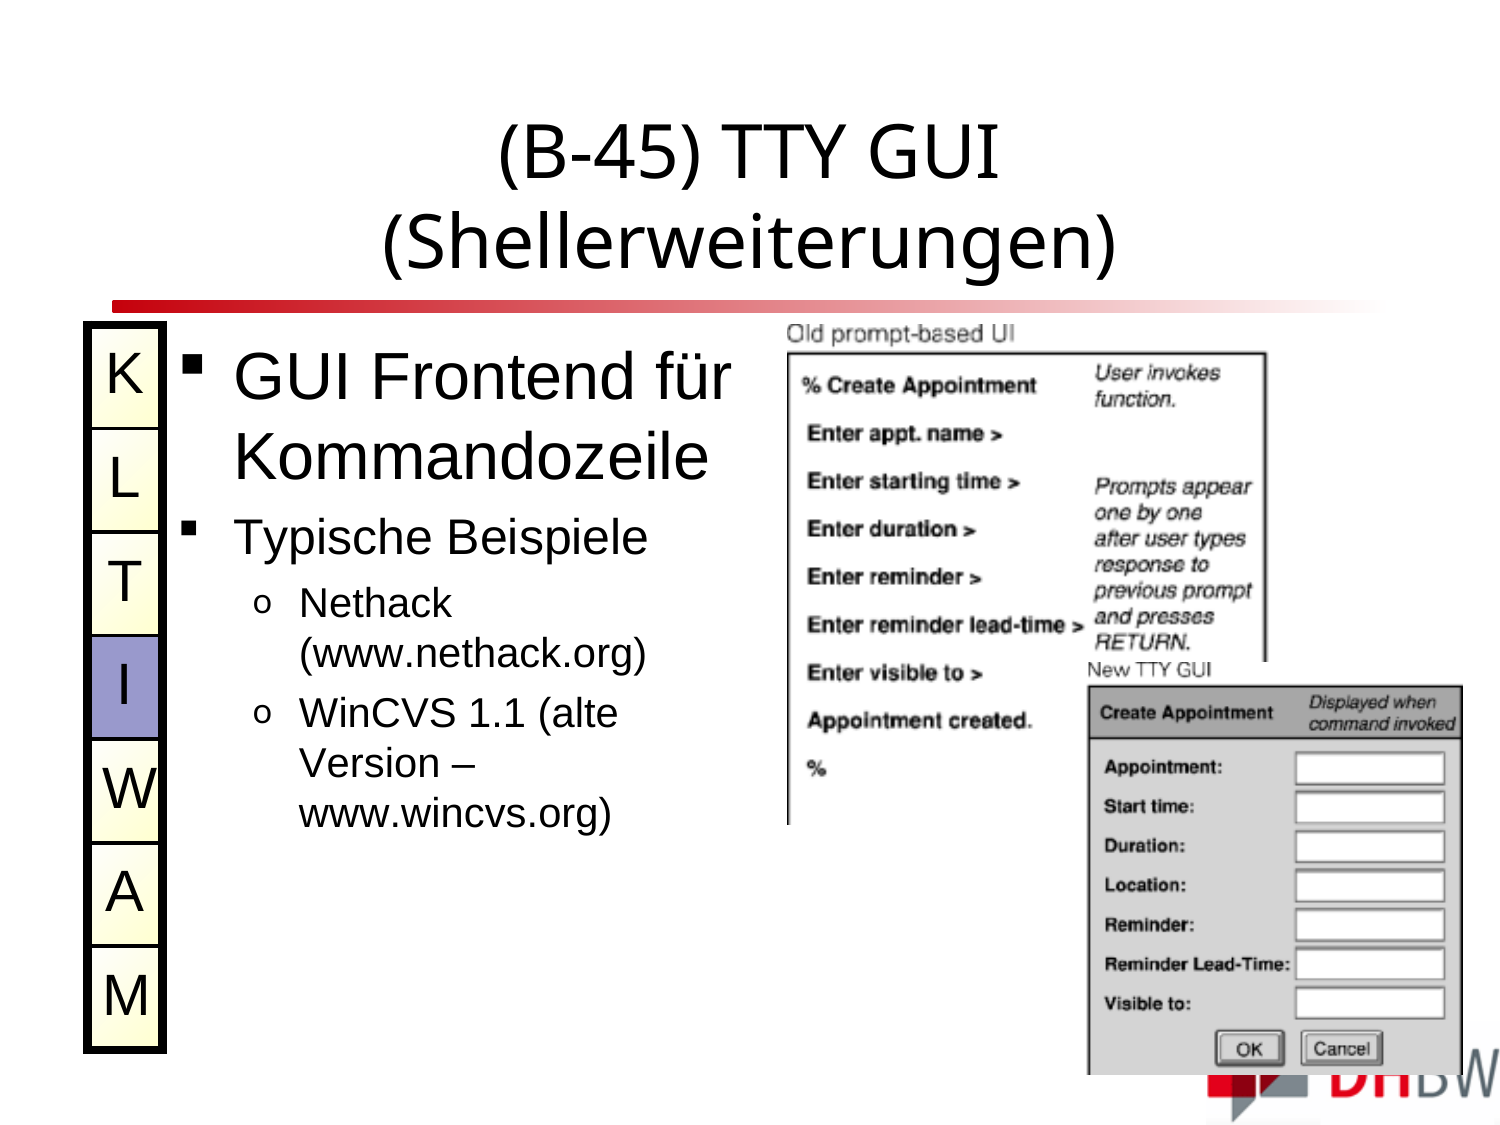

# (B-45) TTY GUI (Shellerweiterungen)
| K |
| --- |
| L |
| T |
| I |
| W |
| A |
| M |
GUI Frontend für Kommandozeile
Typische Beispiele
Nethack (www.nethack.org)
WinCVS 1.1 (alte Version – www.wincvs.org)